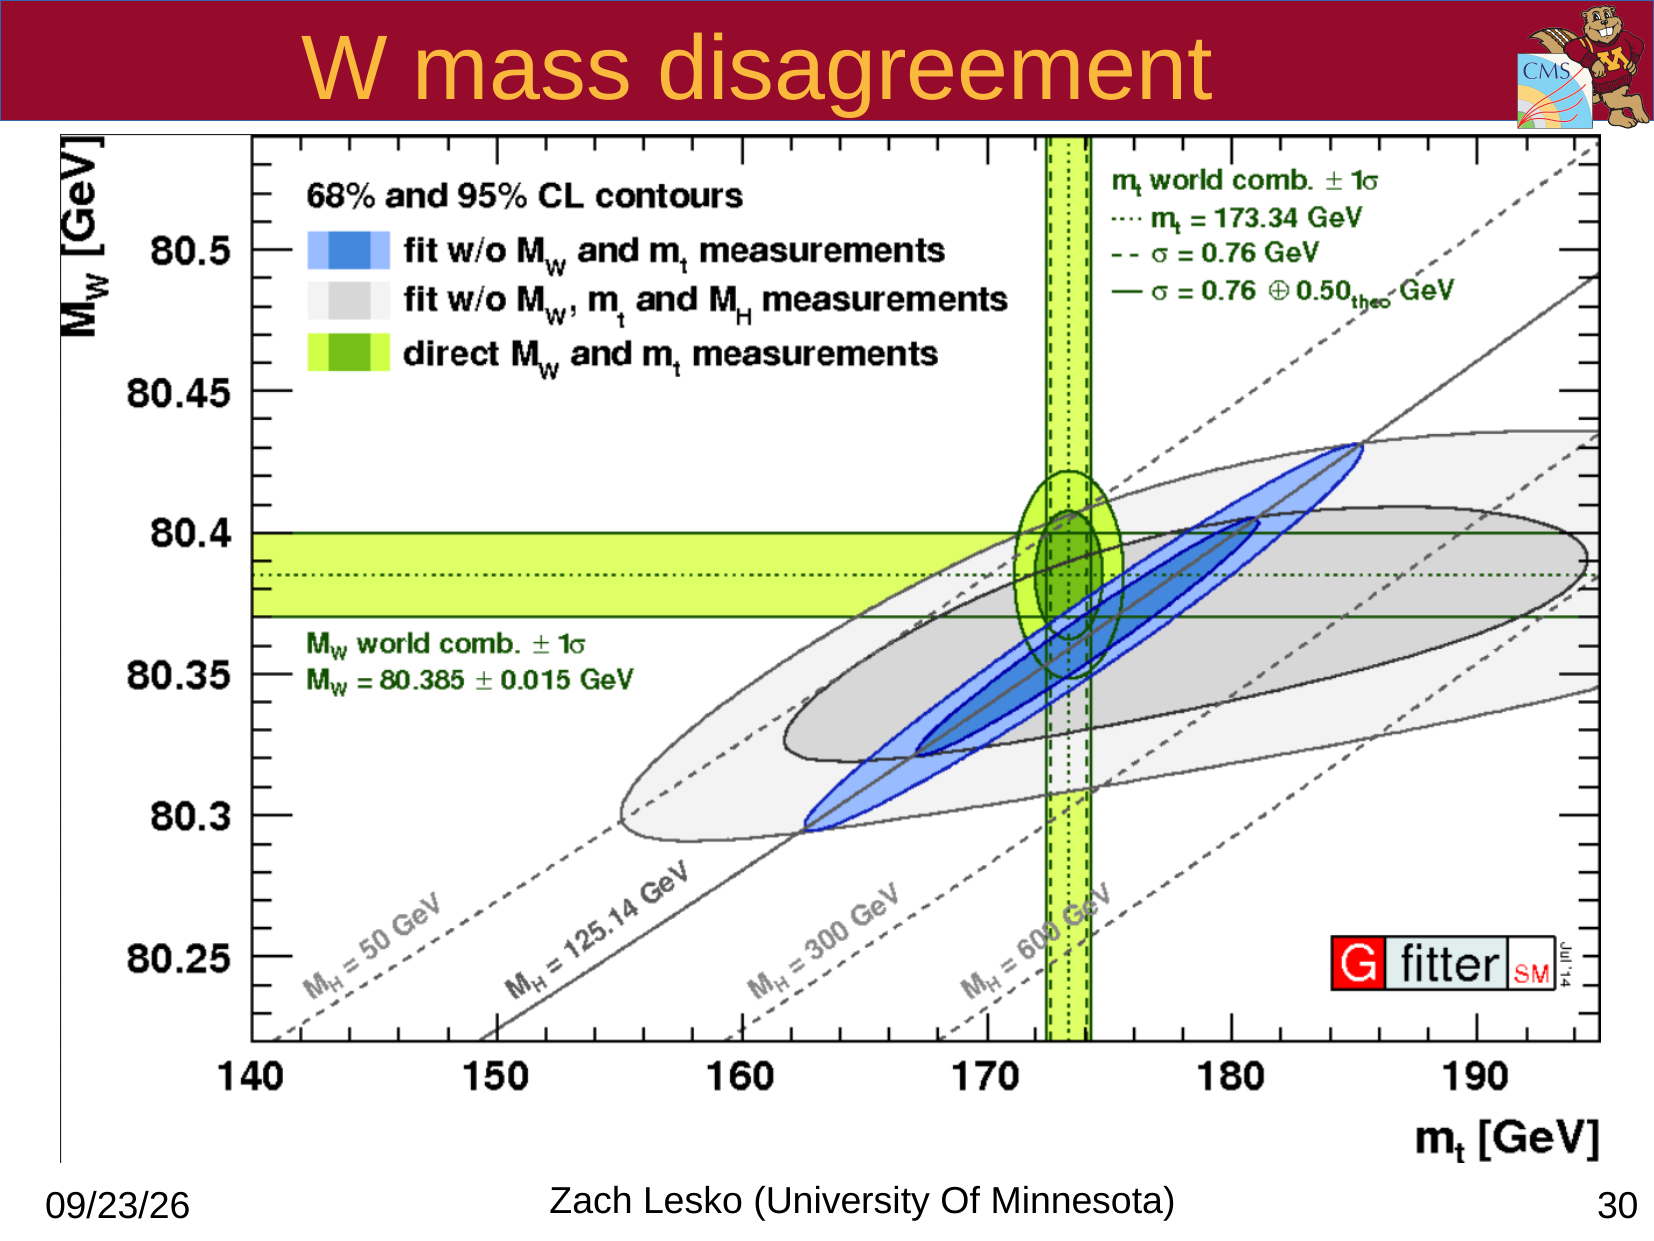

# W mass disagreement
Zach Lesko (University Of Minnesota)
30